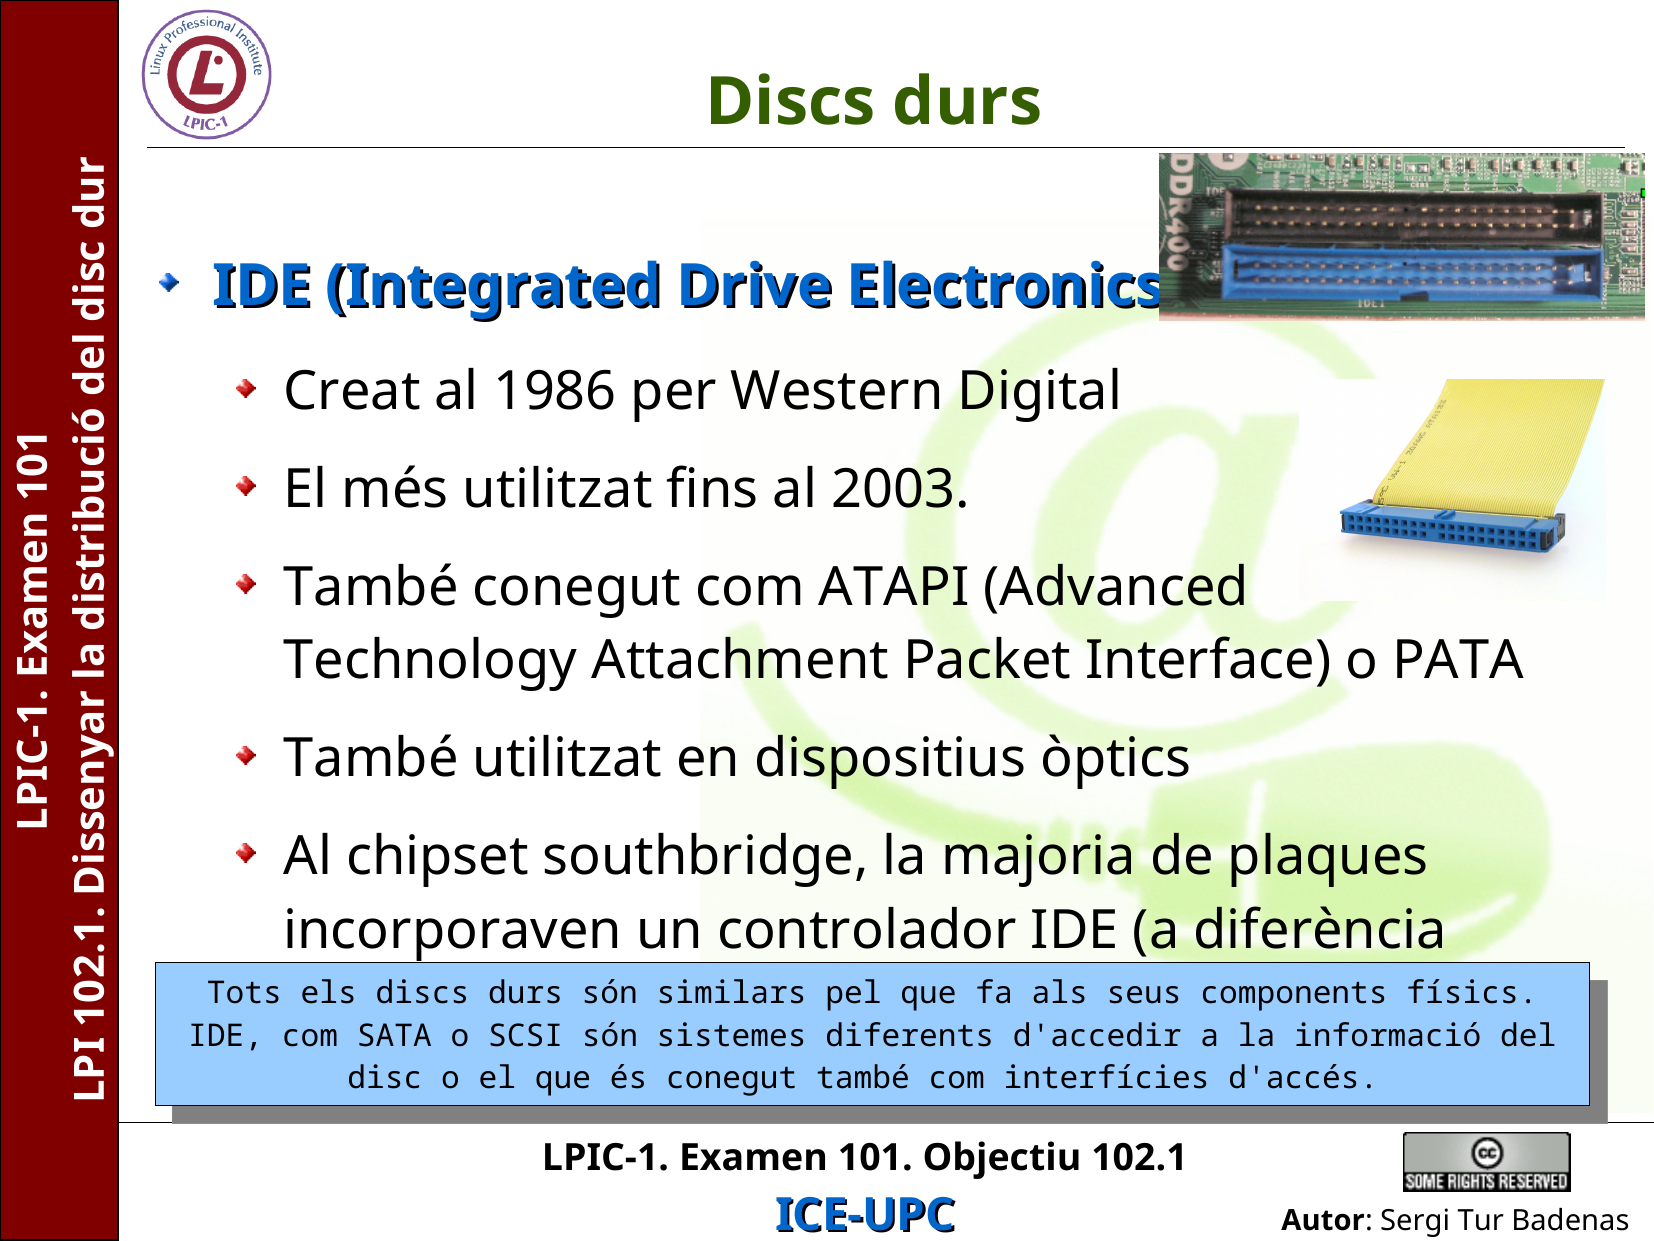

# Discs durs
IDE (Integrated Drive Electronics)
Creat al 1986 per Western Digital
El més utilitzat fins al 2003.
També conegut com ATAPI (Advanced Technology Attachment Packet Interface) o PATA
També utilitzat en dispositius òptics
Al chipset southbridge, la majoria de plaques incorporaven un controlador IDE (a diferència d'SCSI)
Tots els discs durs són similars pel que fa als seus components físics. IDE, com SATA o SCSI són sistemes diferents d'accedir a la informació del disc o el que és conegut també com interfícies d'accés.